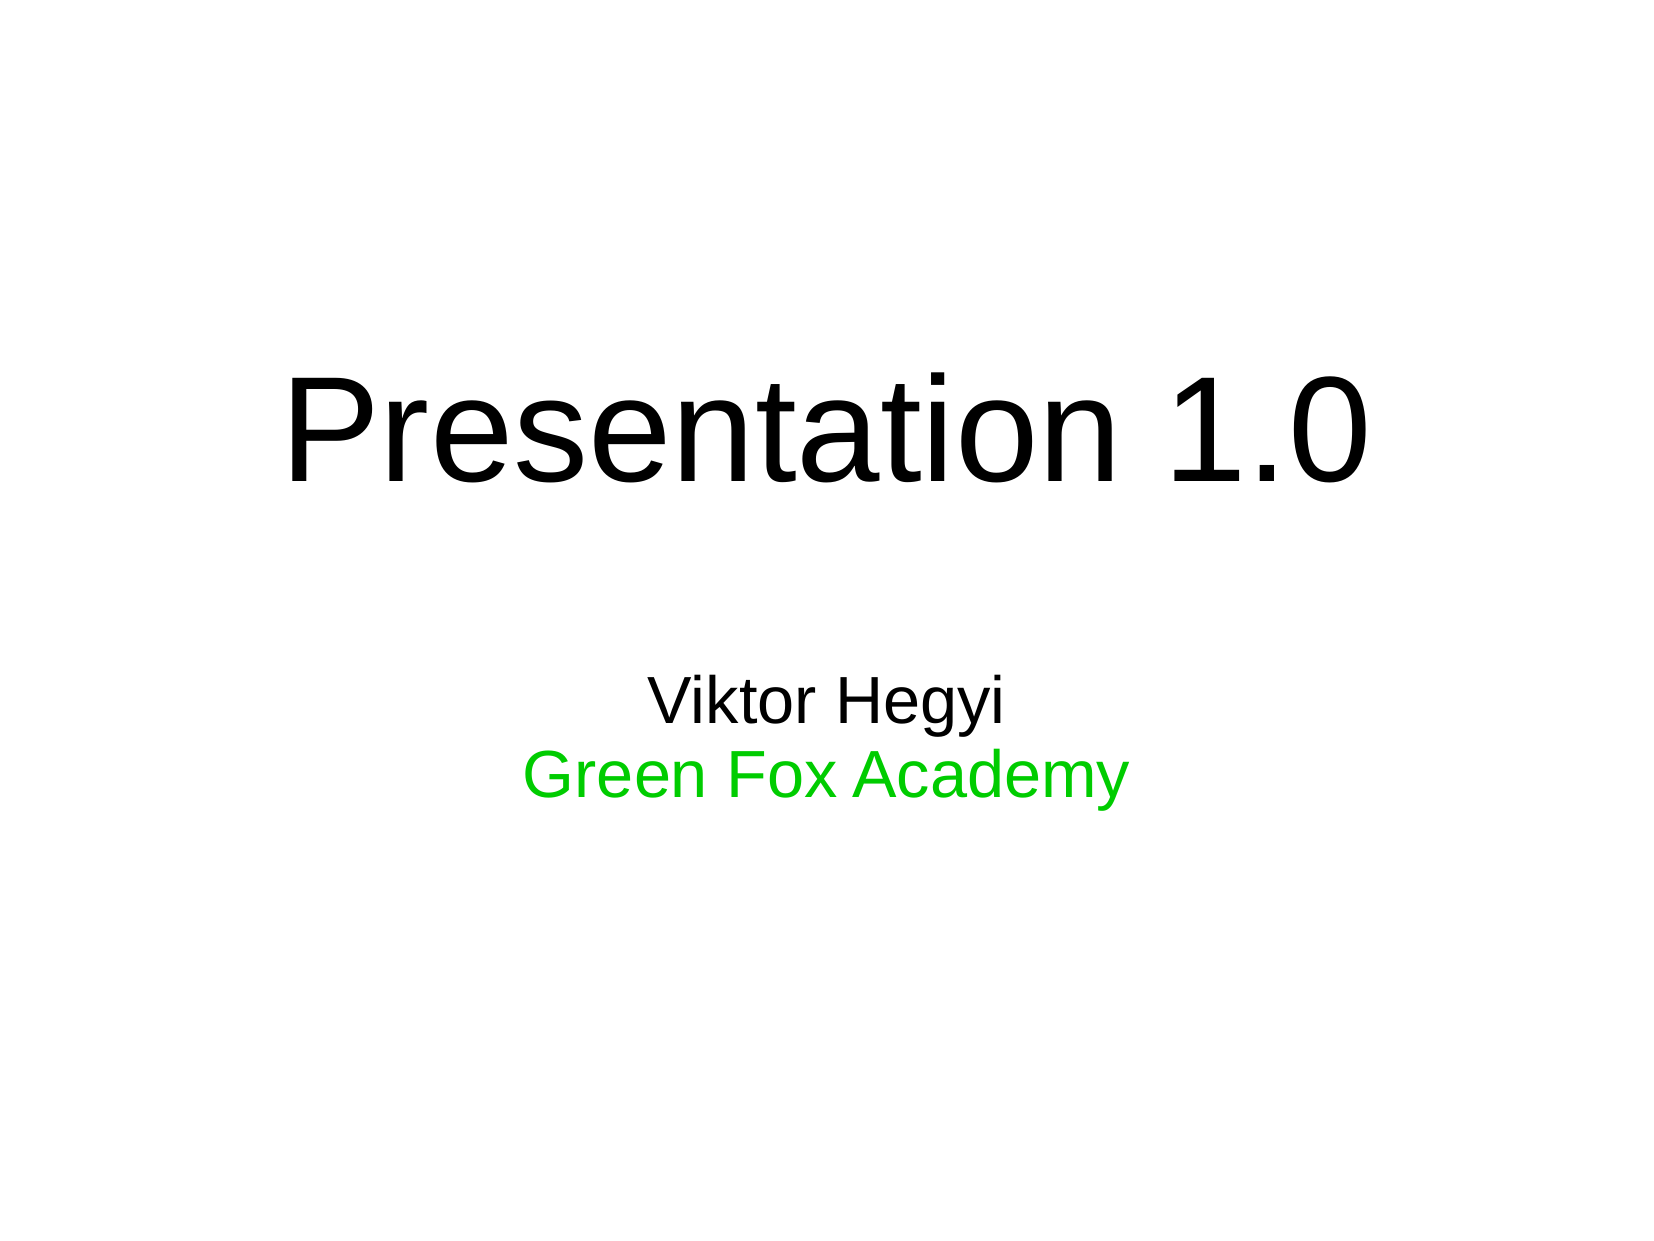

# Presentation 1.0
Viktor Hegyi
Green Fox Academy